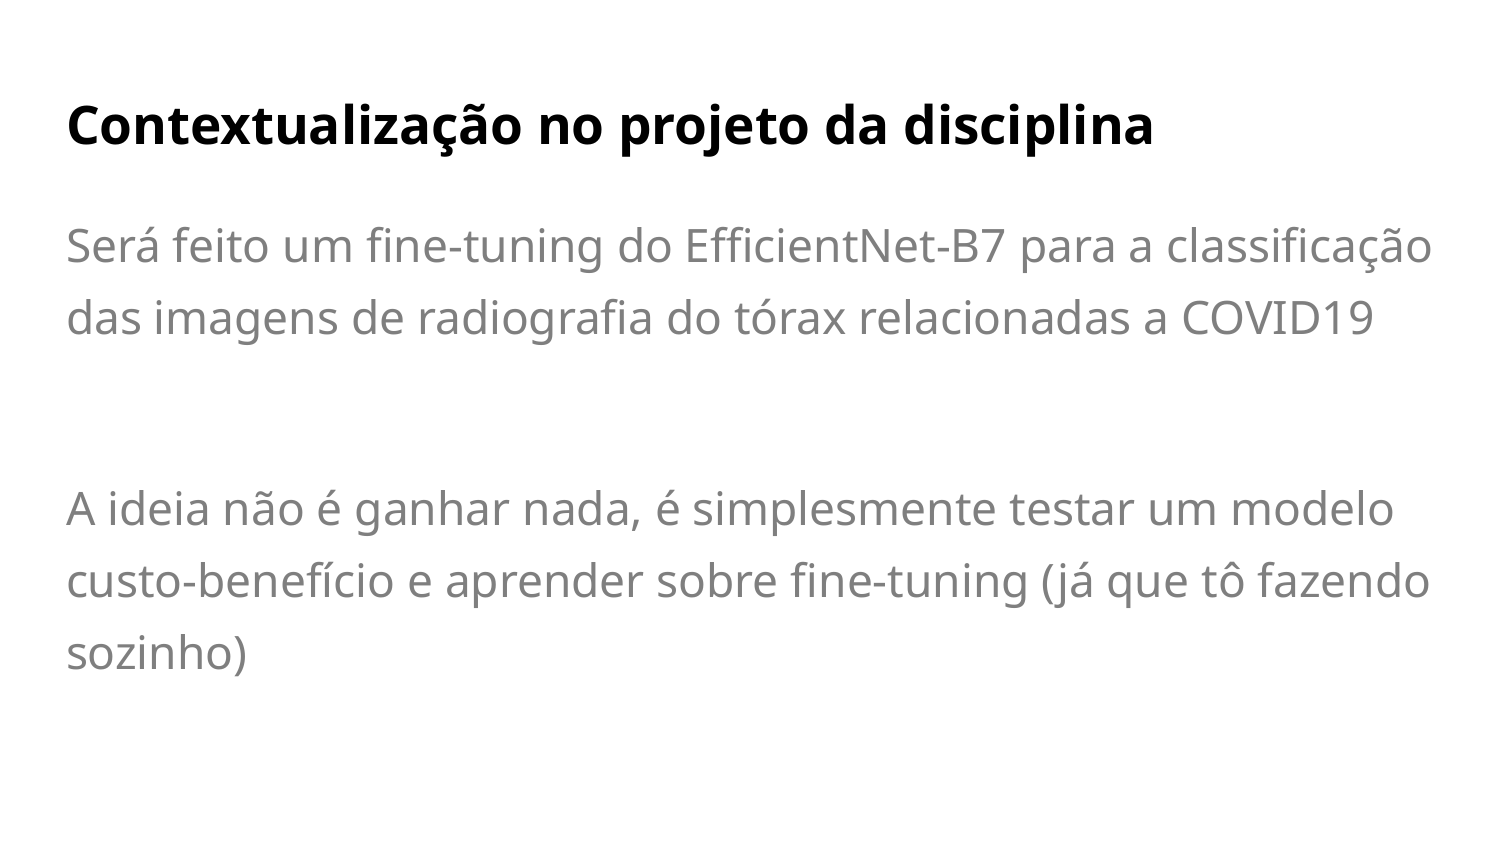

# Contextualização no projeto da disciplina
Será feito um fine-tuning do EfficientNet-B7 para a classificação das imagens de radiografia do tórax relacionadas a COVID19
A ideia não é ganhar nada, é simplesmente testar um modelo custo-benefício e aprender sobre fine-tuning (já que tô fazendo sozinho)